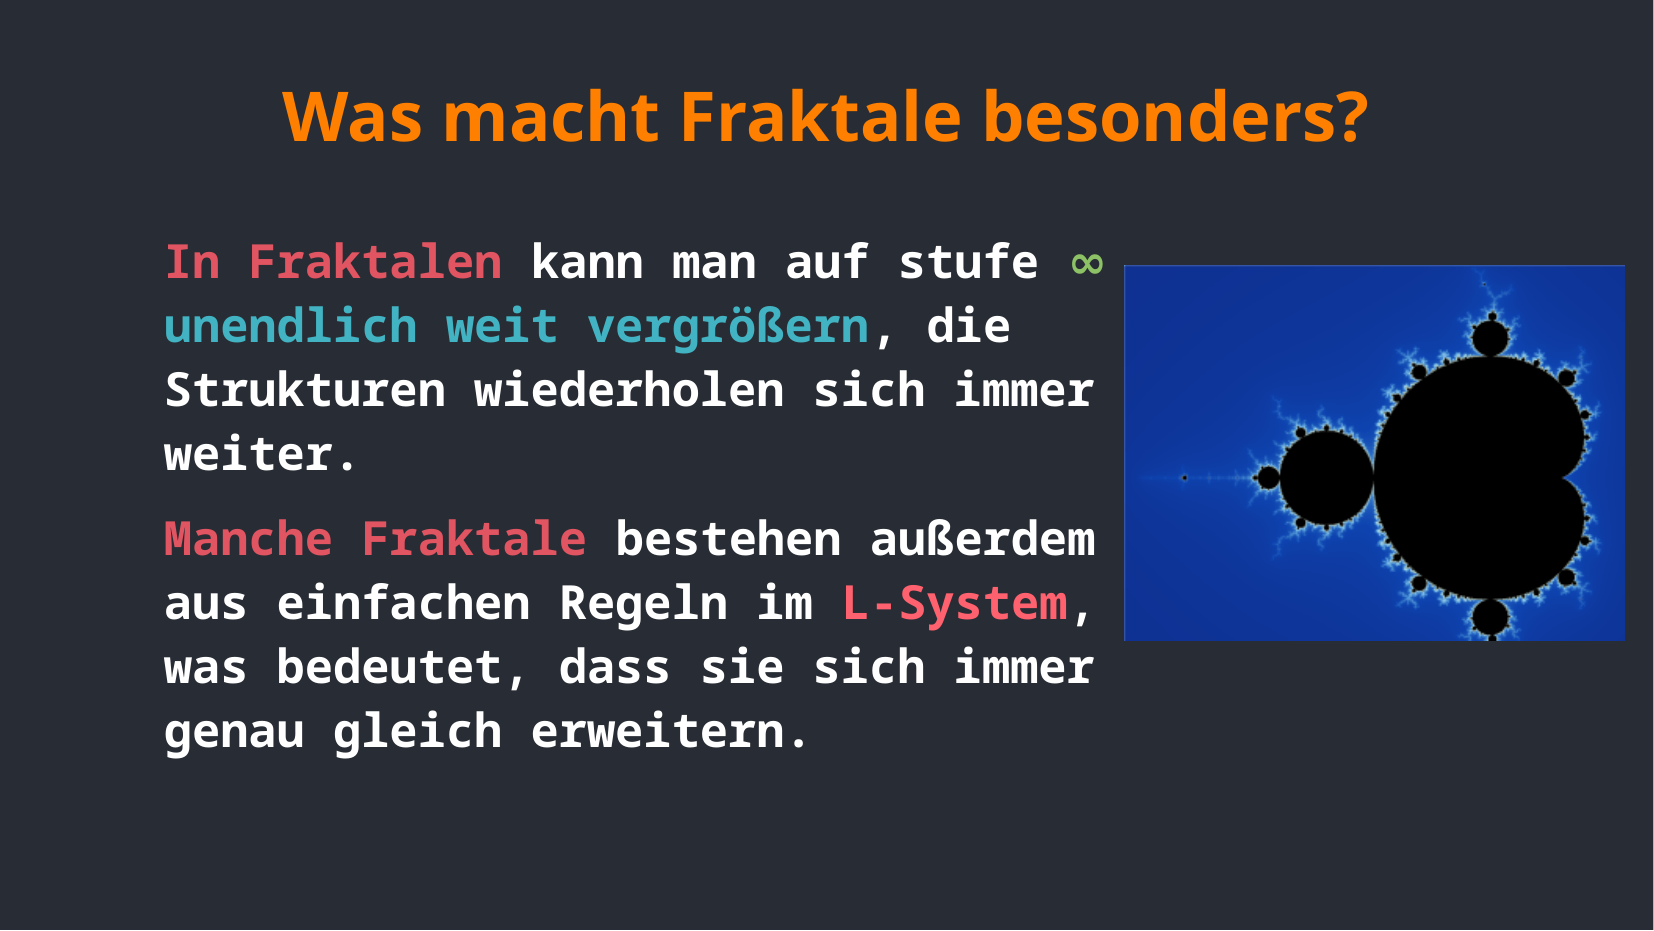

# Was macht Fraktale besonders?
In Fraktalen kann man auf stufe ∞ unendlich weit vergrößern, die Strukturen wiederholen sich immer weiter.
Manche Fraktale bestehen außerdem aus einfachen Regeln im L-System, was bedeutet, dass sie sich immer genau gleich erweitern.